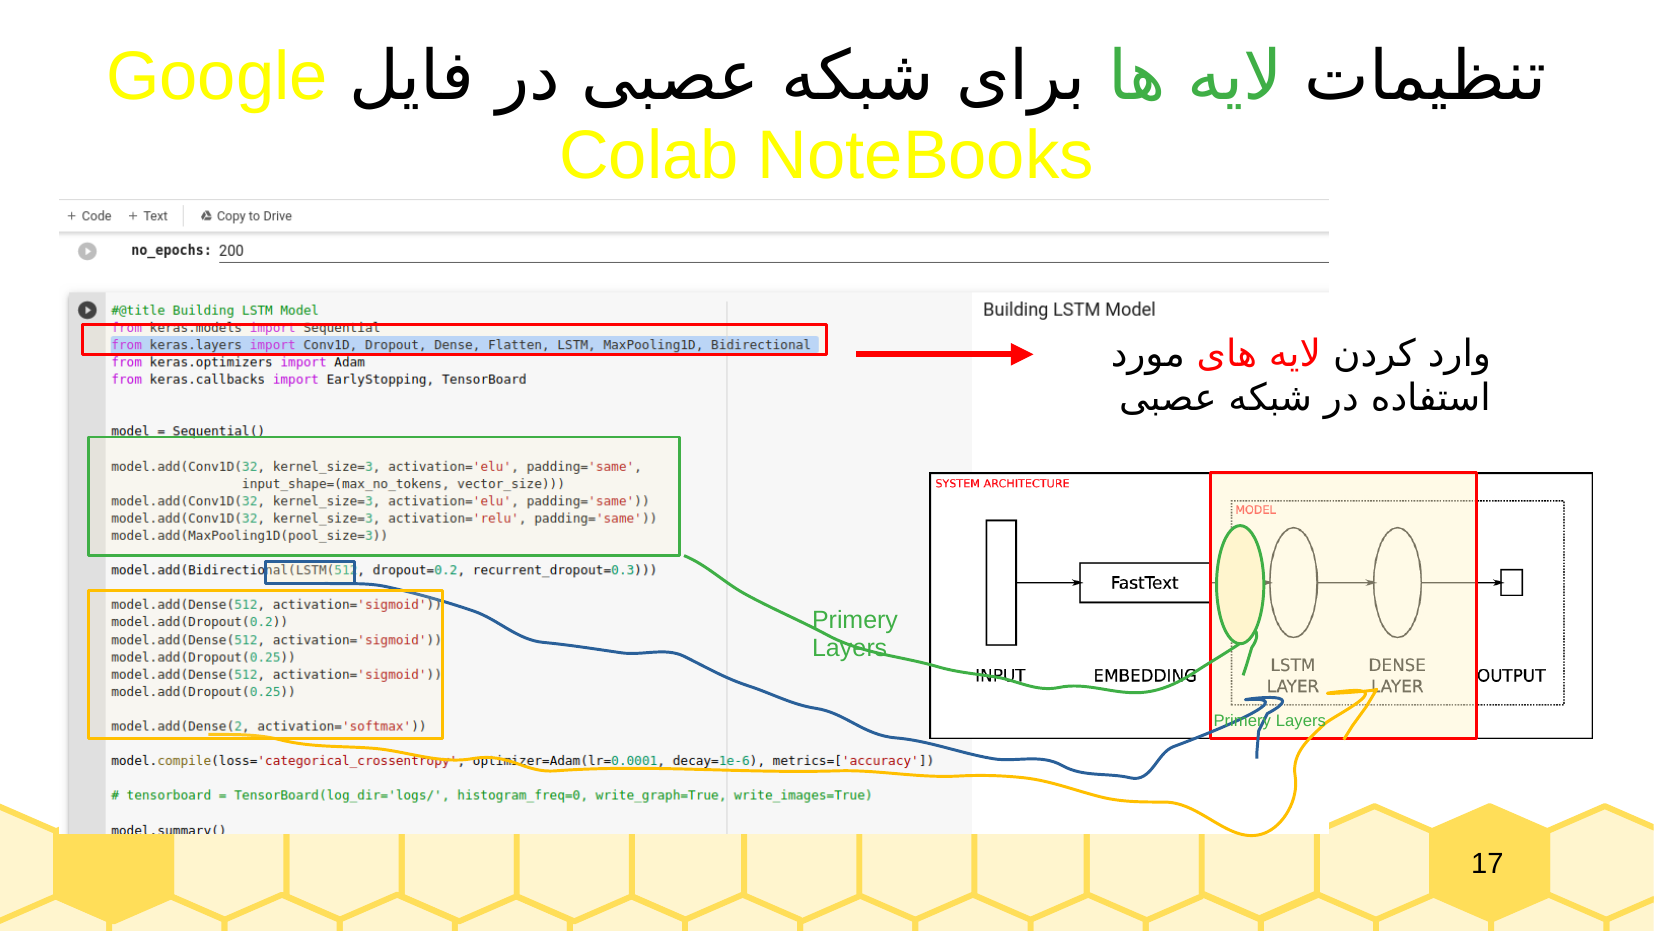

# تنظیمات لایه ها برای شبکه عصبی در فایل Google Colab NoteBooks
وارد کردن لایه های مورد استفاده در شبکه عصبی
Primery Layers
Primery Layers